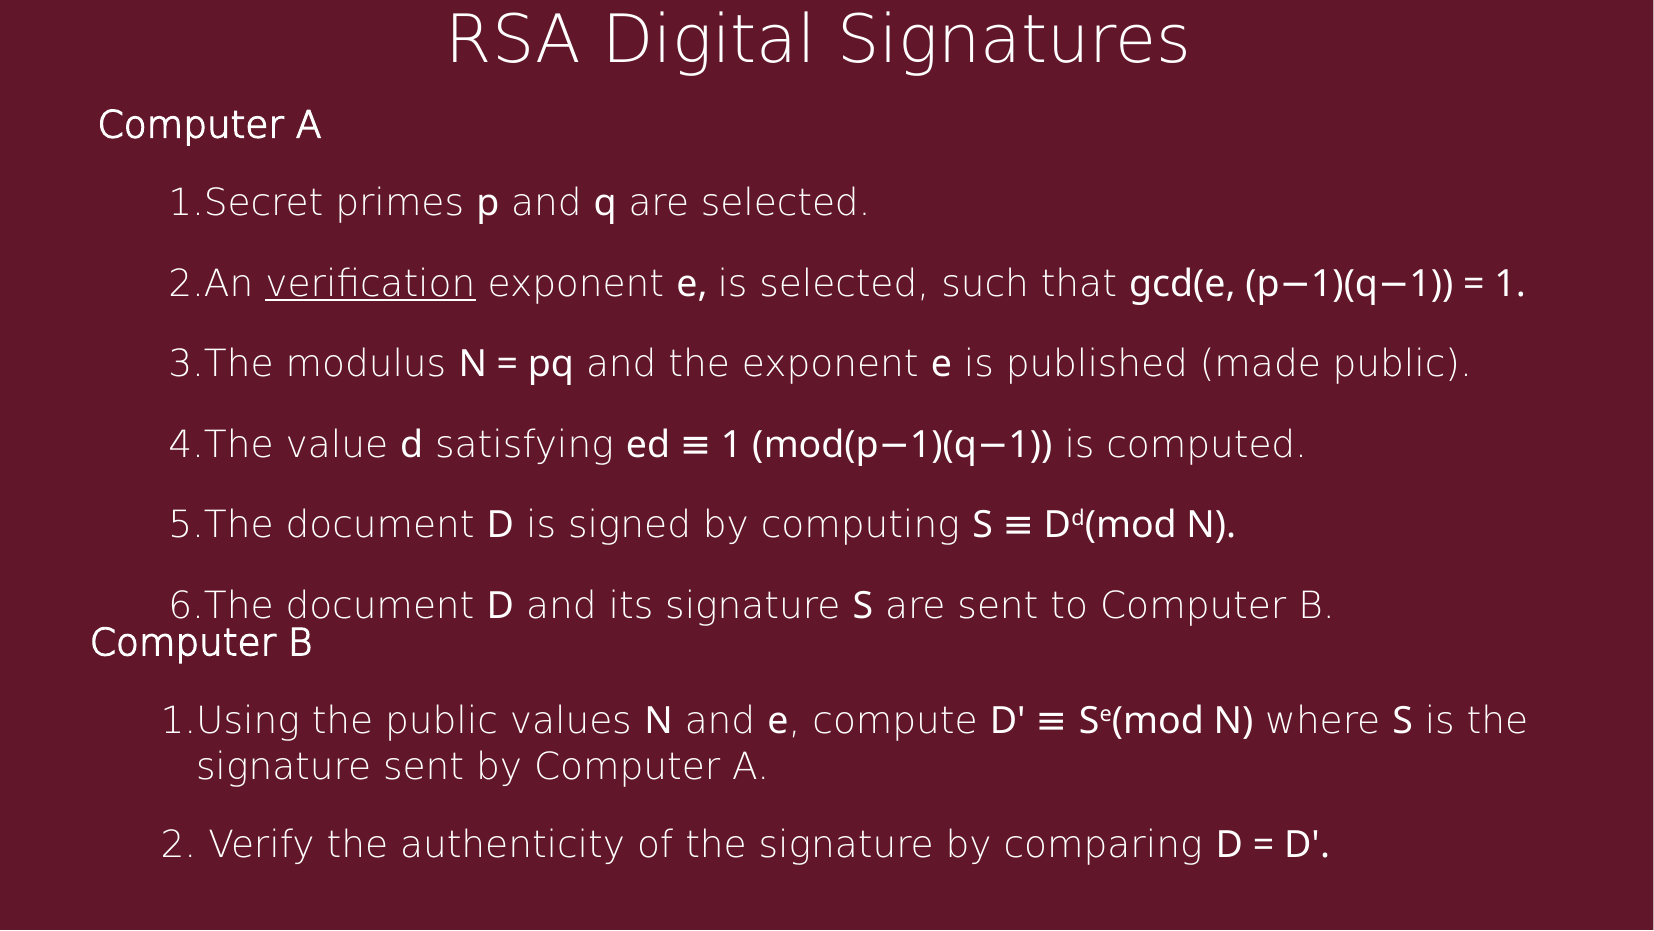

# RSA Digital Signatures
Computer A
Secret primes p and q are selected.
An verification exponent e, is selected, such that gcd(e, (p−1)(q−1)) = 1.
The modulus N = pq and the exponent e is published (made public).
The value d satisfying ed ≡ 1 (mod(p−1)(q−1)) is computed.
The document D is signed by computing S ≡ Dd(mod N).
The document D and its signature S are sent to Computer B.
Computer B
Using the public values N and e, compute D' ≡ Se(mod N) where S is the signature sent by Computer A.
 Verify the authenticity of the signature by comparing D = D'.